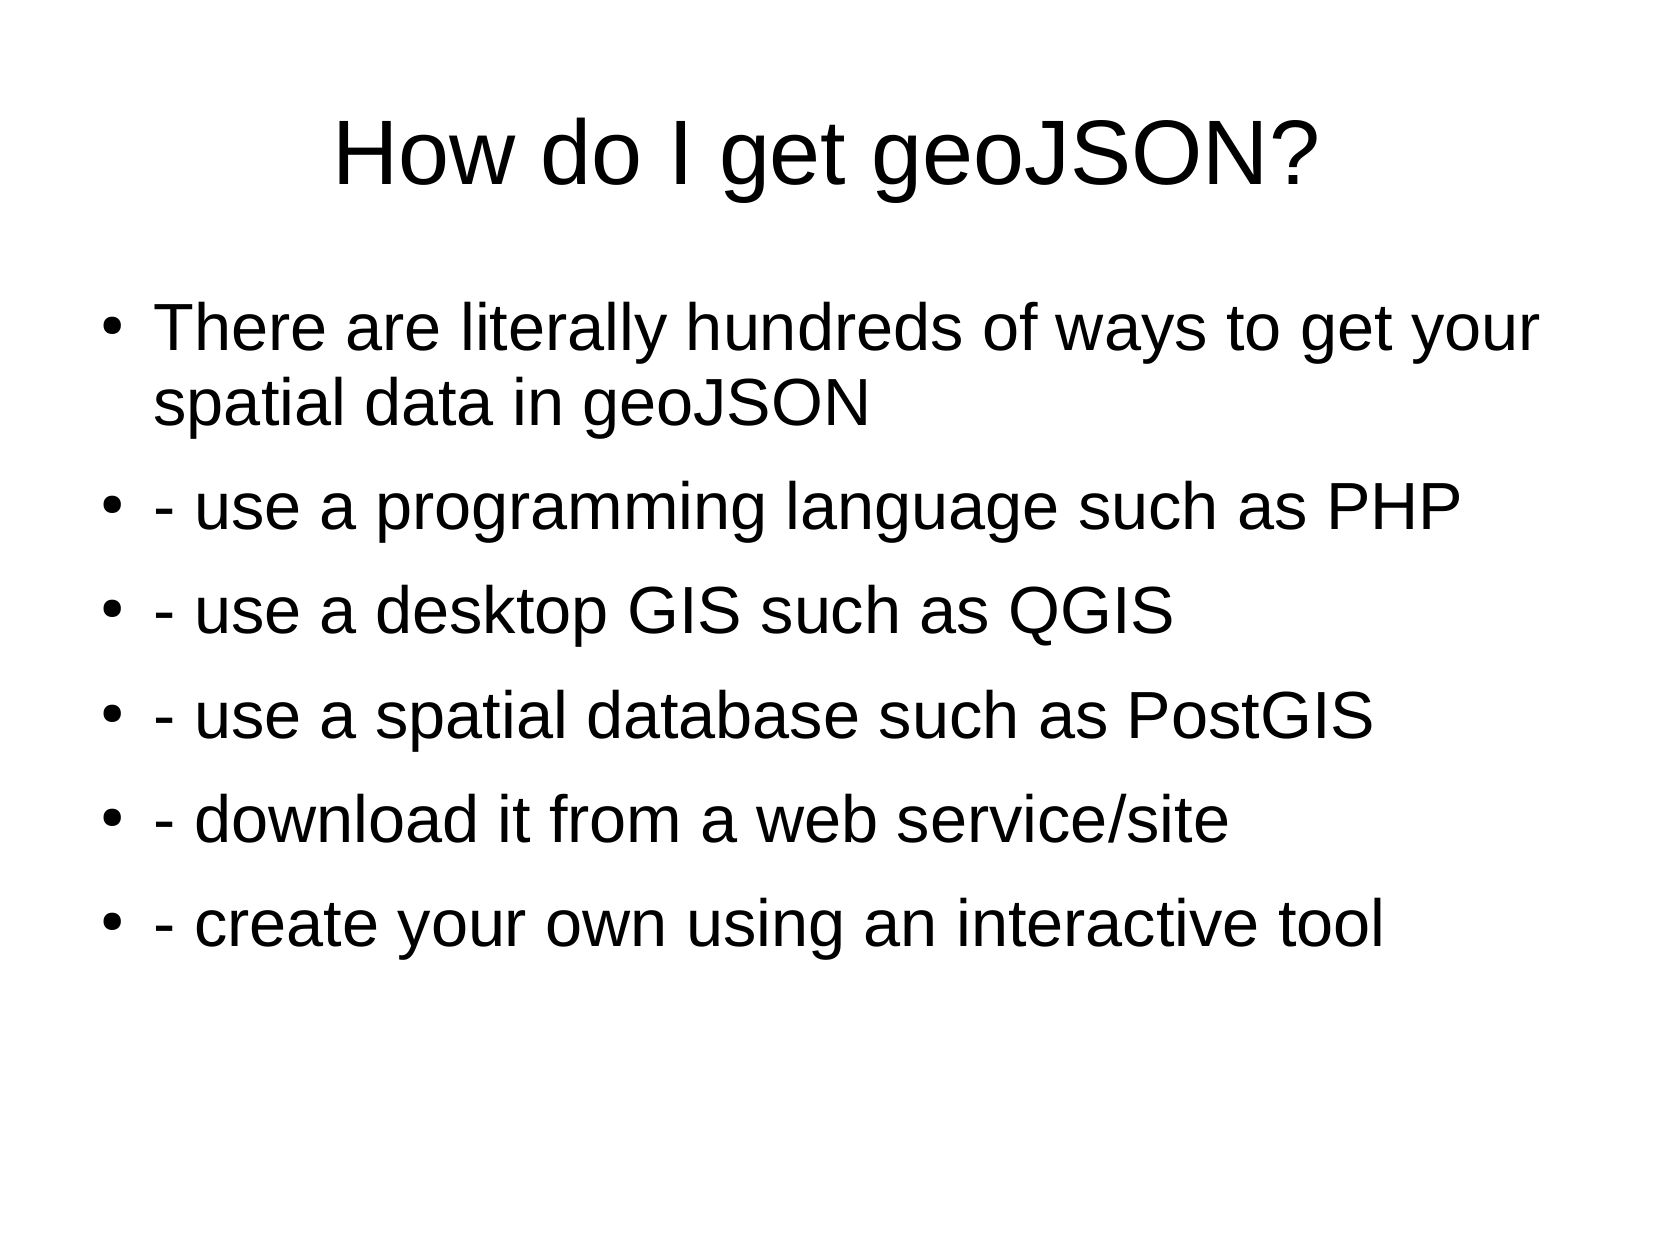

# How do I get geoJSON?
There are literally hundreds of ways to get your spatial data in geoJSON
- use a programming language such as PHP
- use a desktop GIS such as QGIS
- use a spatial database such as PostGIS
- download it from a web service/site
- create your own using an interactive tool